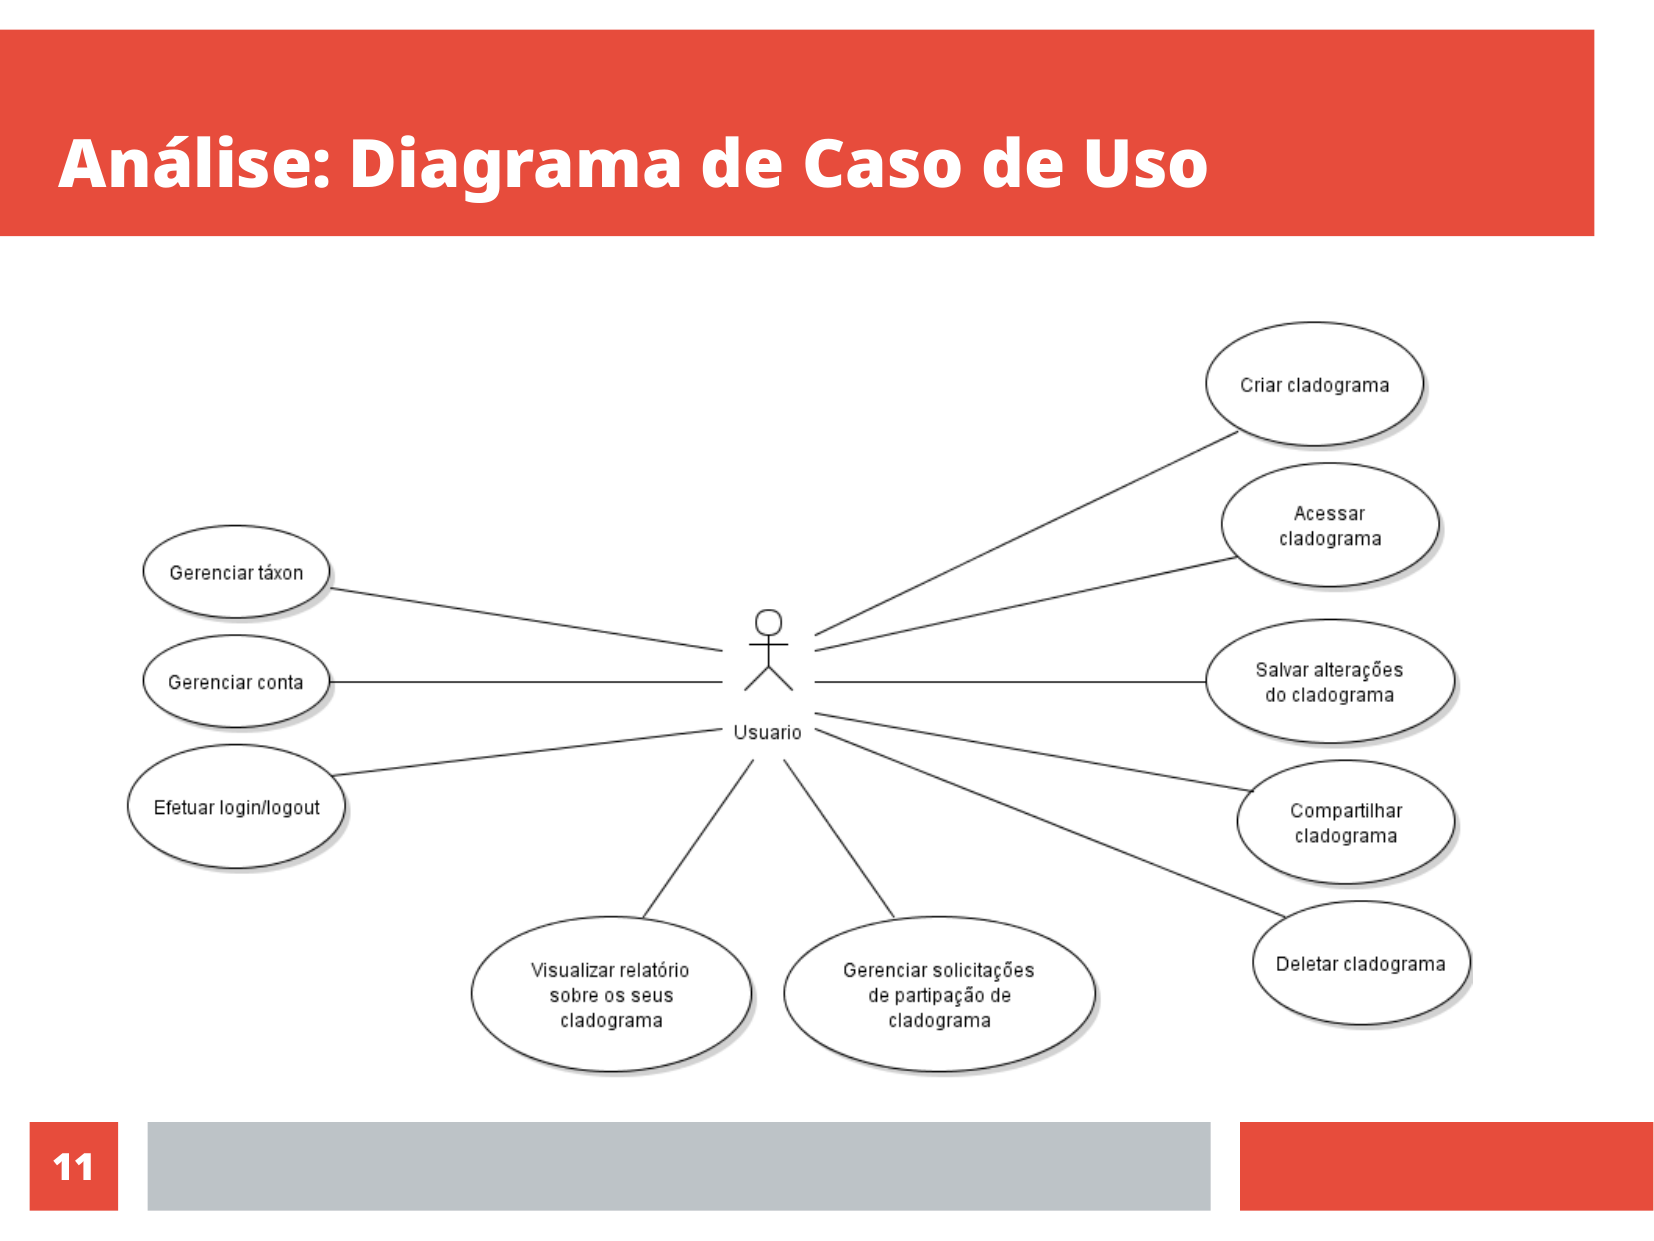

# Análise: Diagrama de Caso de Uso
11